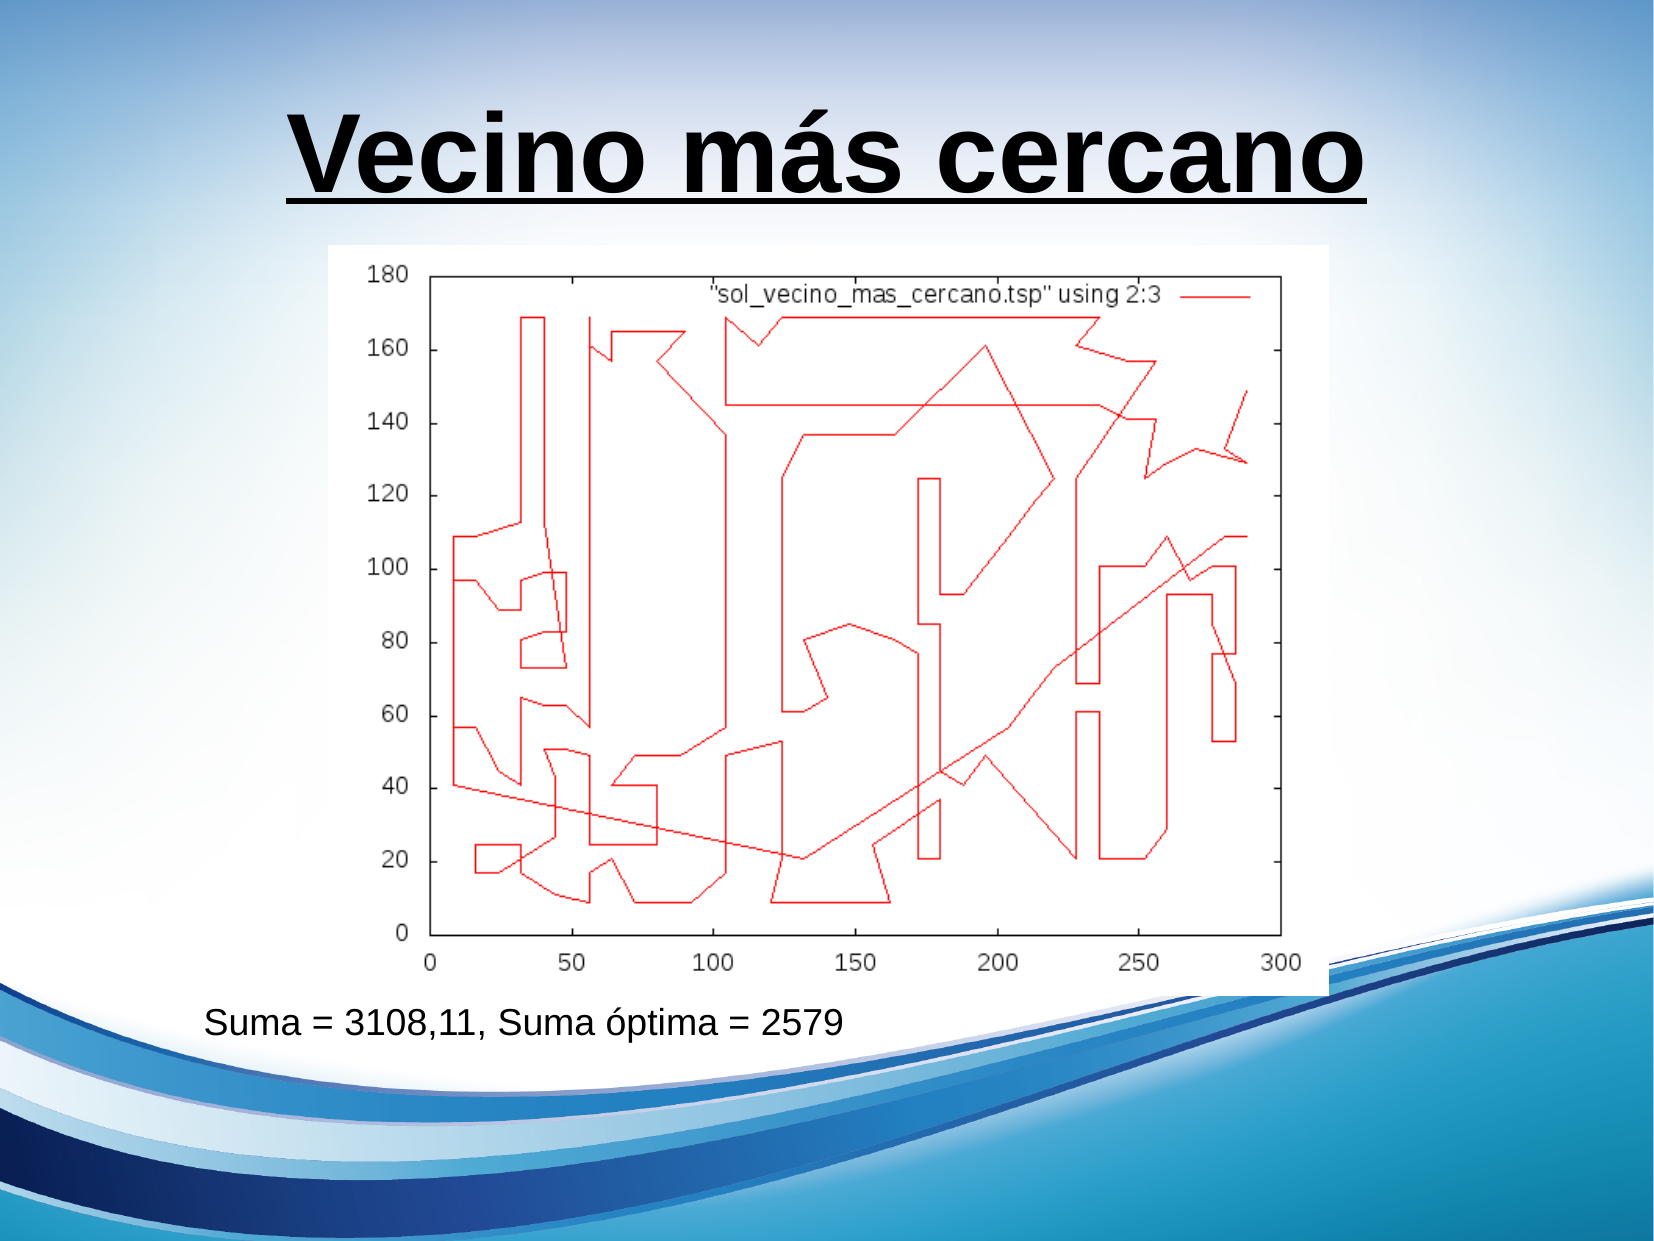

# Vecino más cercano
Suma = 3108,11, Suma óptima = 2579